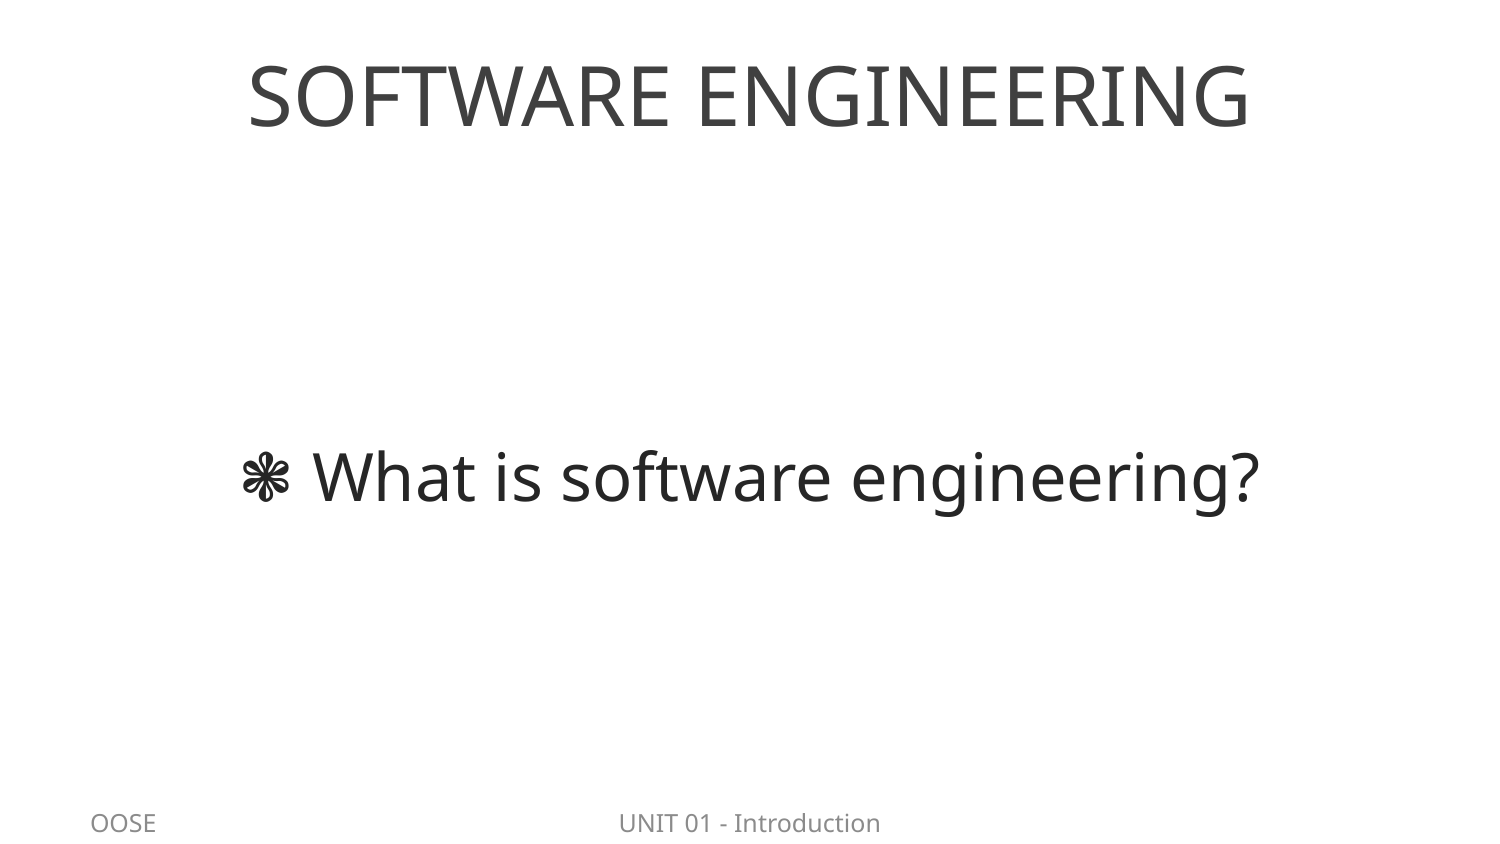

# Software engineering
❃ What is software engineering?
OOSE
UNIT 01 - Introduction